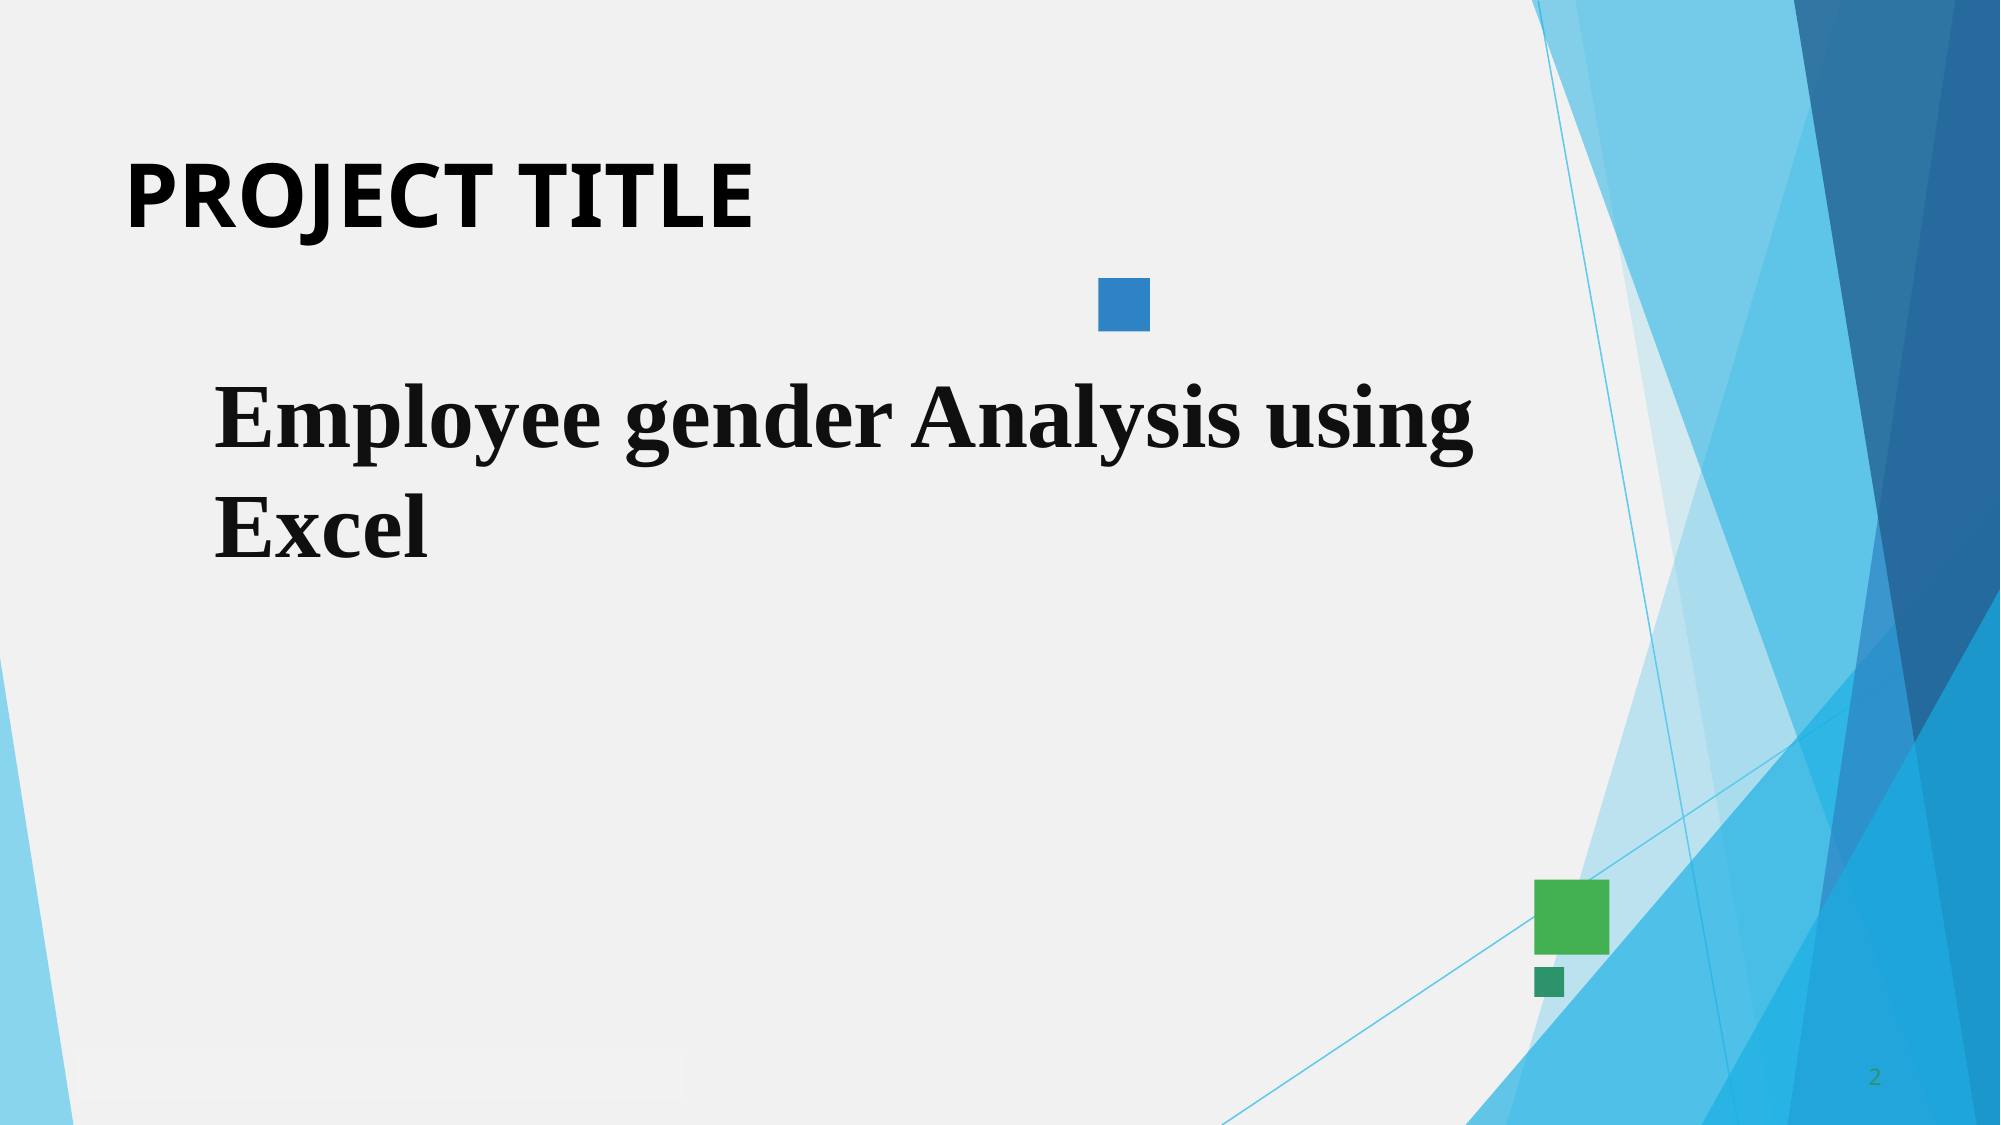

# PROJECT TITLE
Employee gender Analysis using Excel